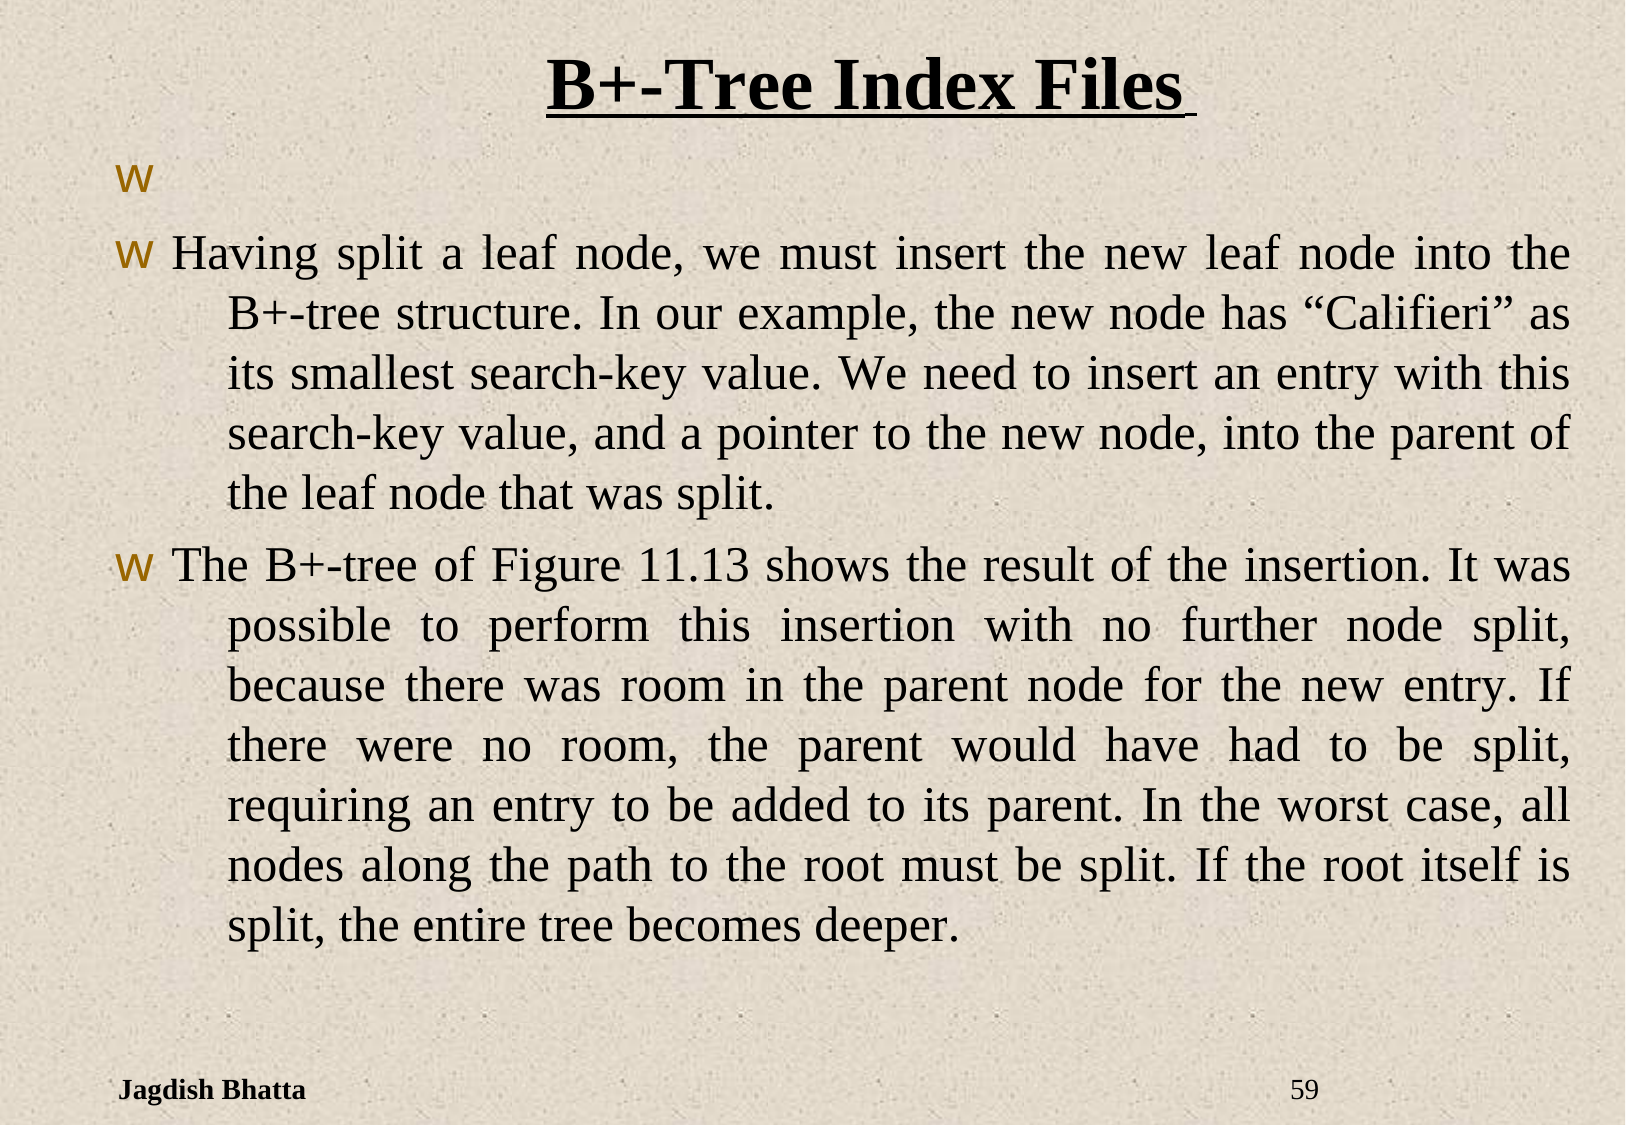

# B+-Tree Index Files
Having split a leaf node, we must insert the new leaf node into the B+-tree structure. In our example, the new node has “Califieri” as its smallest search-key value. We need to insert an entry with this search-key value, and a pointer to the new node, into the parent of the leaf node that was split.
The B+-tree of Figure 11.13 shows the result of the insertion. It was possible to perform this insertion with no further node split, because there was room in the parent node for the new entry. If there were no room, the parent would have had to be split, requiring an entry to be added to its parent. In the worst case, all nodes along the path to the root must be split. If the root itself is split, the entire tree becomes deeper.
Jagdish Bhatta
58